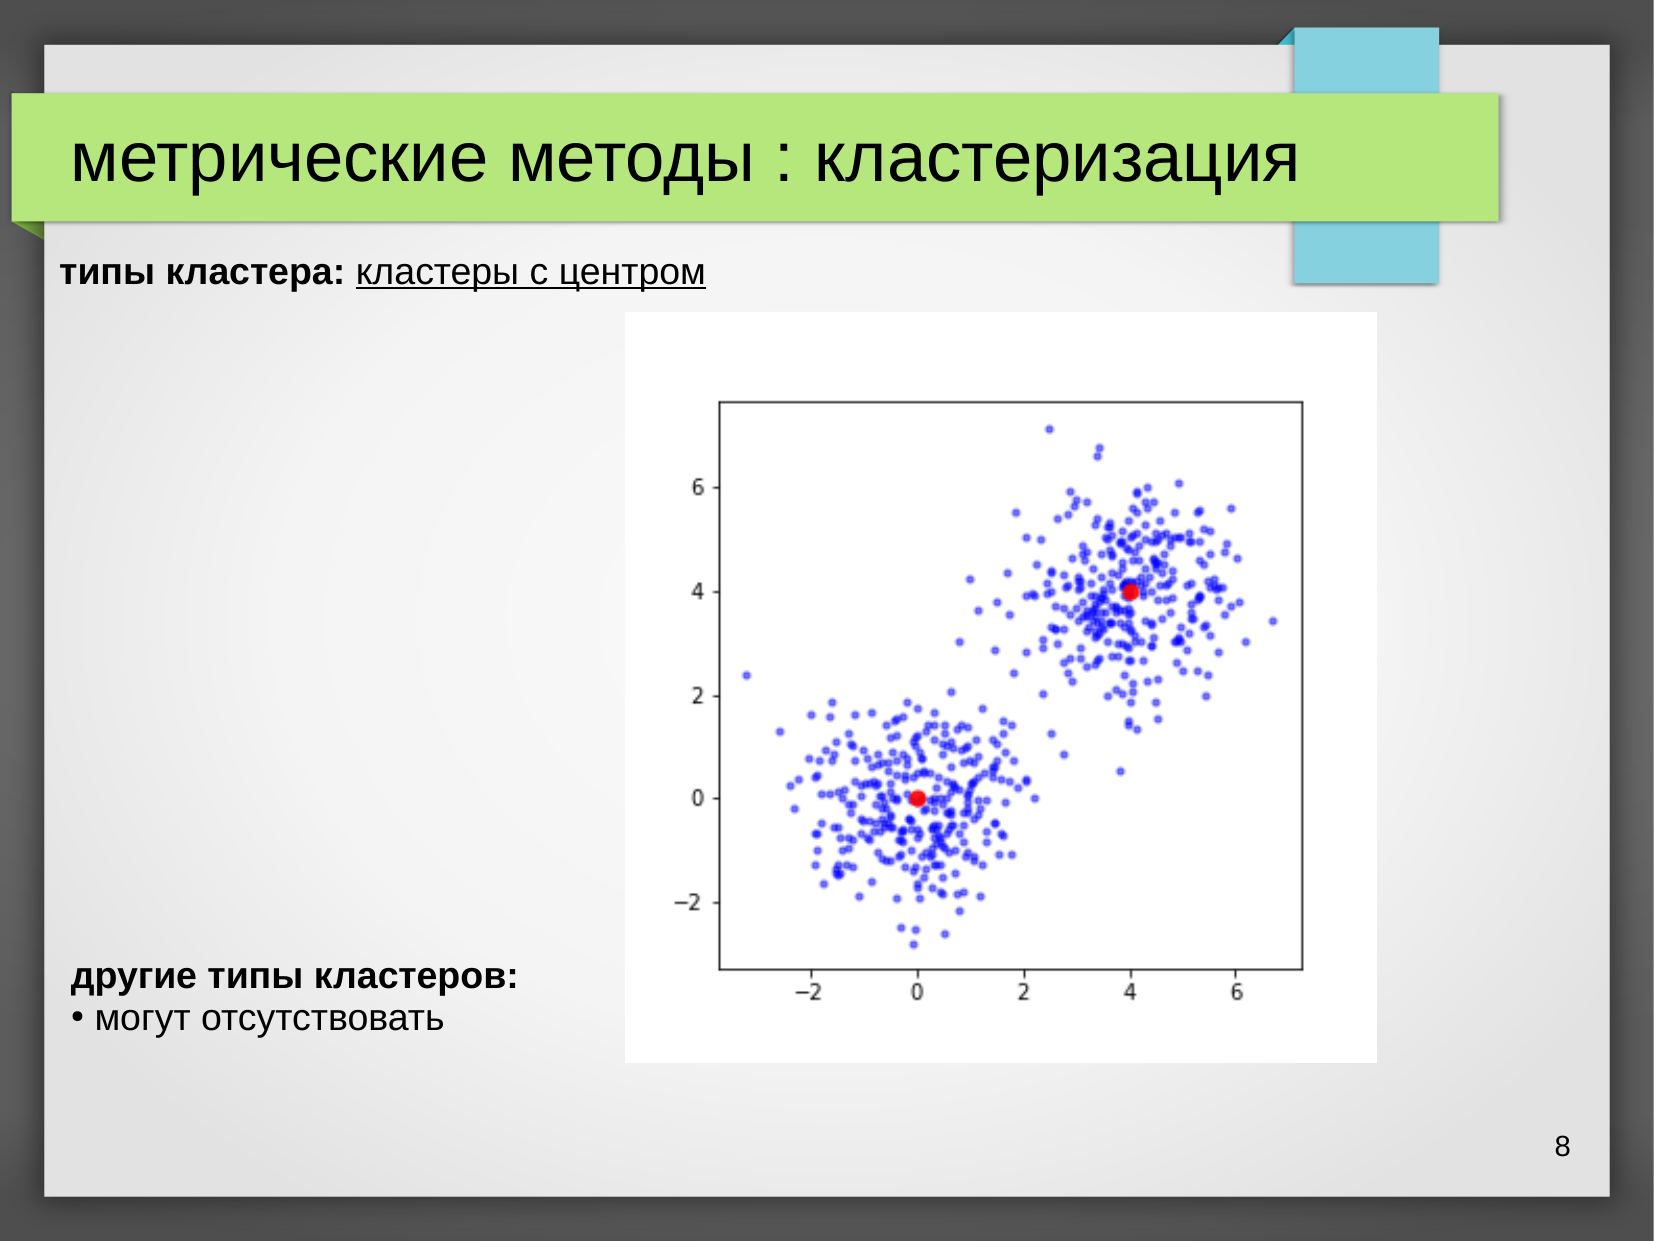

метрические методы : кластеризация
# типы кластера: кластеры с центром
другие типы кластеров:
 могут отсутствовать
8